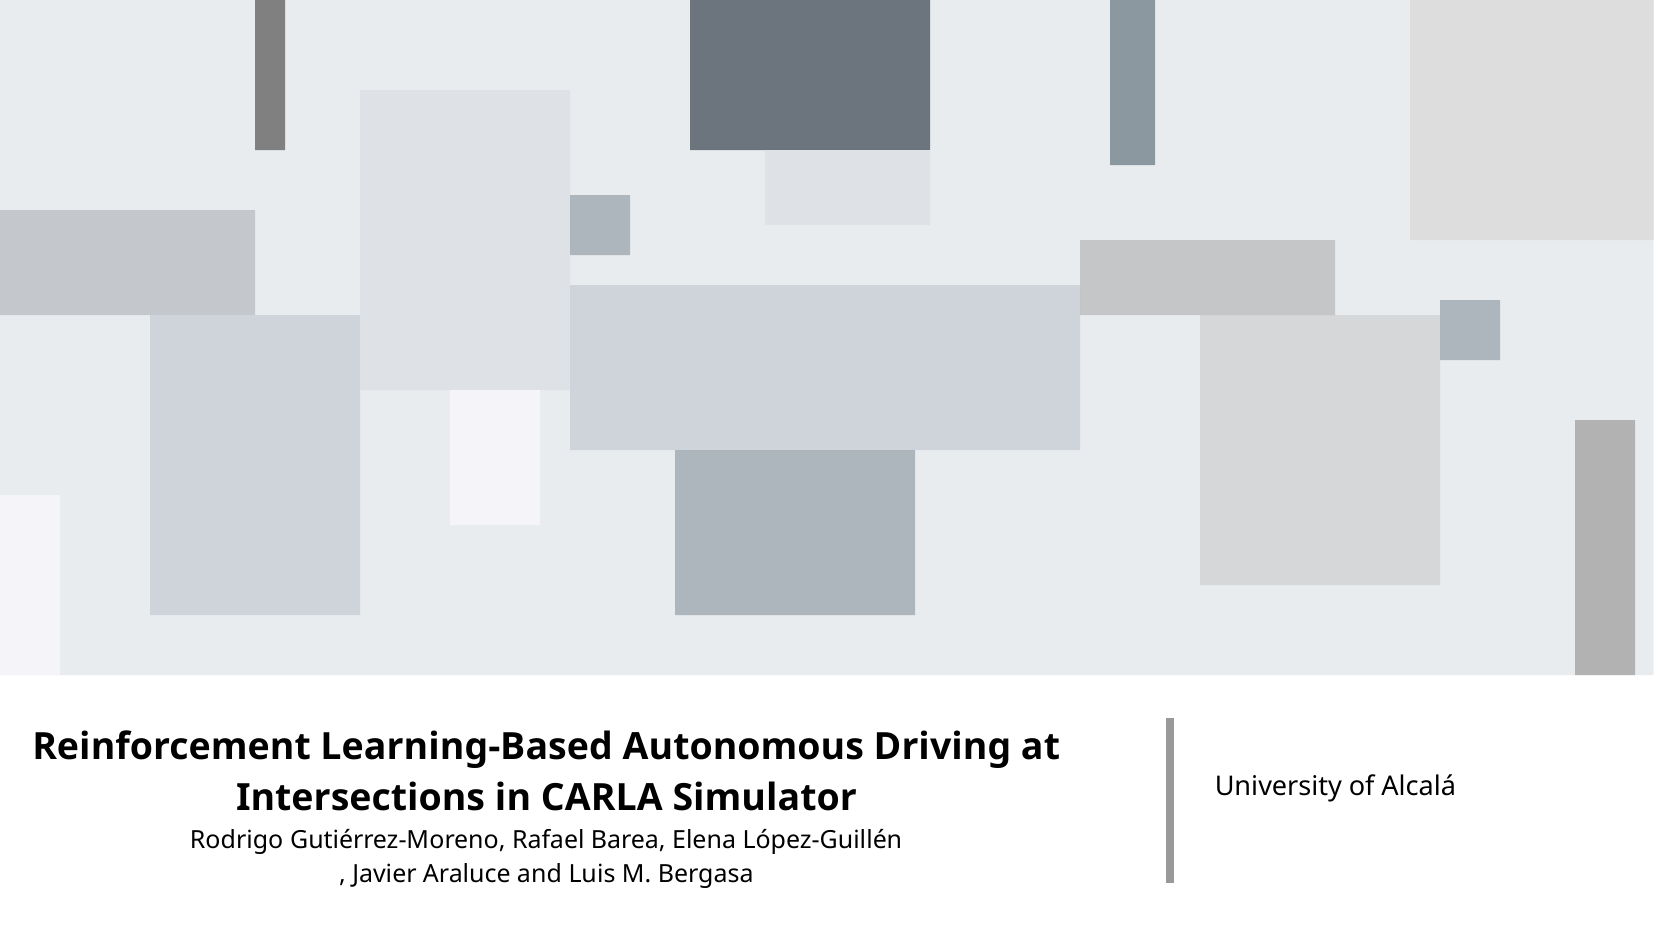

Reinforcement Learning-Based Autonomous Driving at
Intersections in CARLA Simulator
Rodrigo Gutiérrez-Moreno, Rafael Barea, Elena López-Guillén
, Javier Araluce and Luis M. Bergasa
University of Alcalá